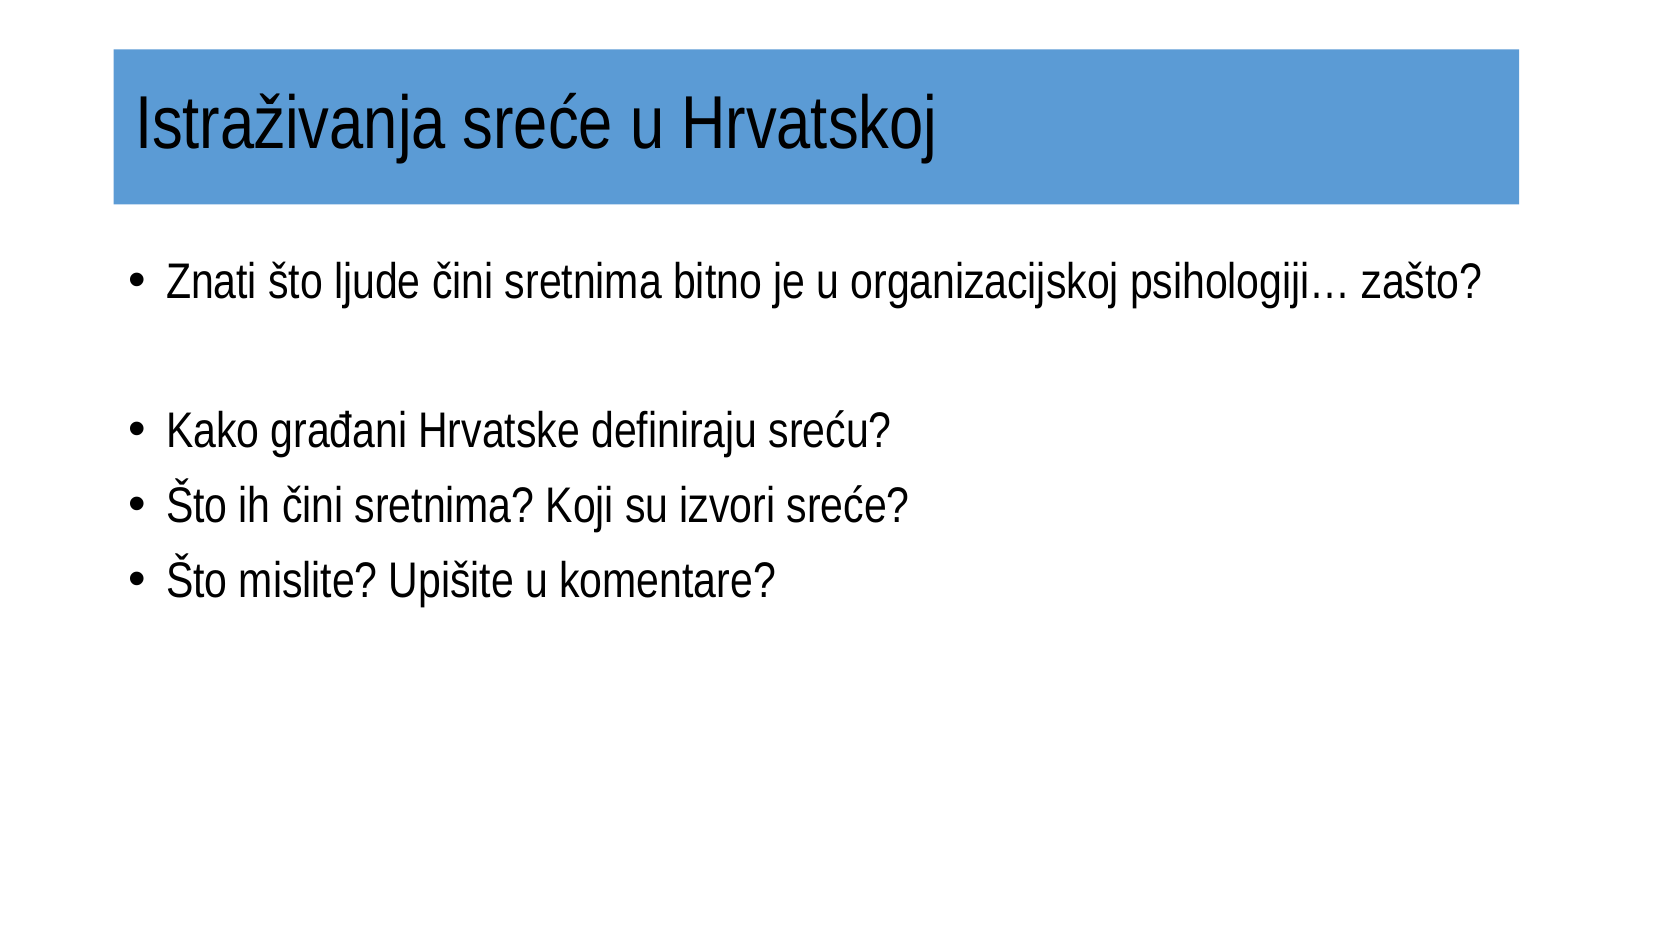

Istraživanja sreće u Hrvatskoj
#
Znati što ljude čini sretnima bitno je u organizacijskoj psihologiji… zašto?
Kako građani Hrvatske definiraju sreću?
Što ih čini sretnima? Koji su izvori sreće?
Što mislite? Upišite u komentare?